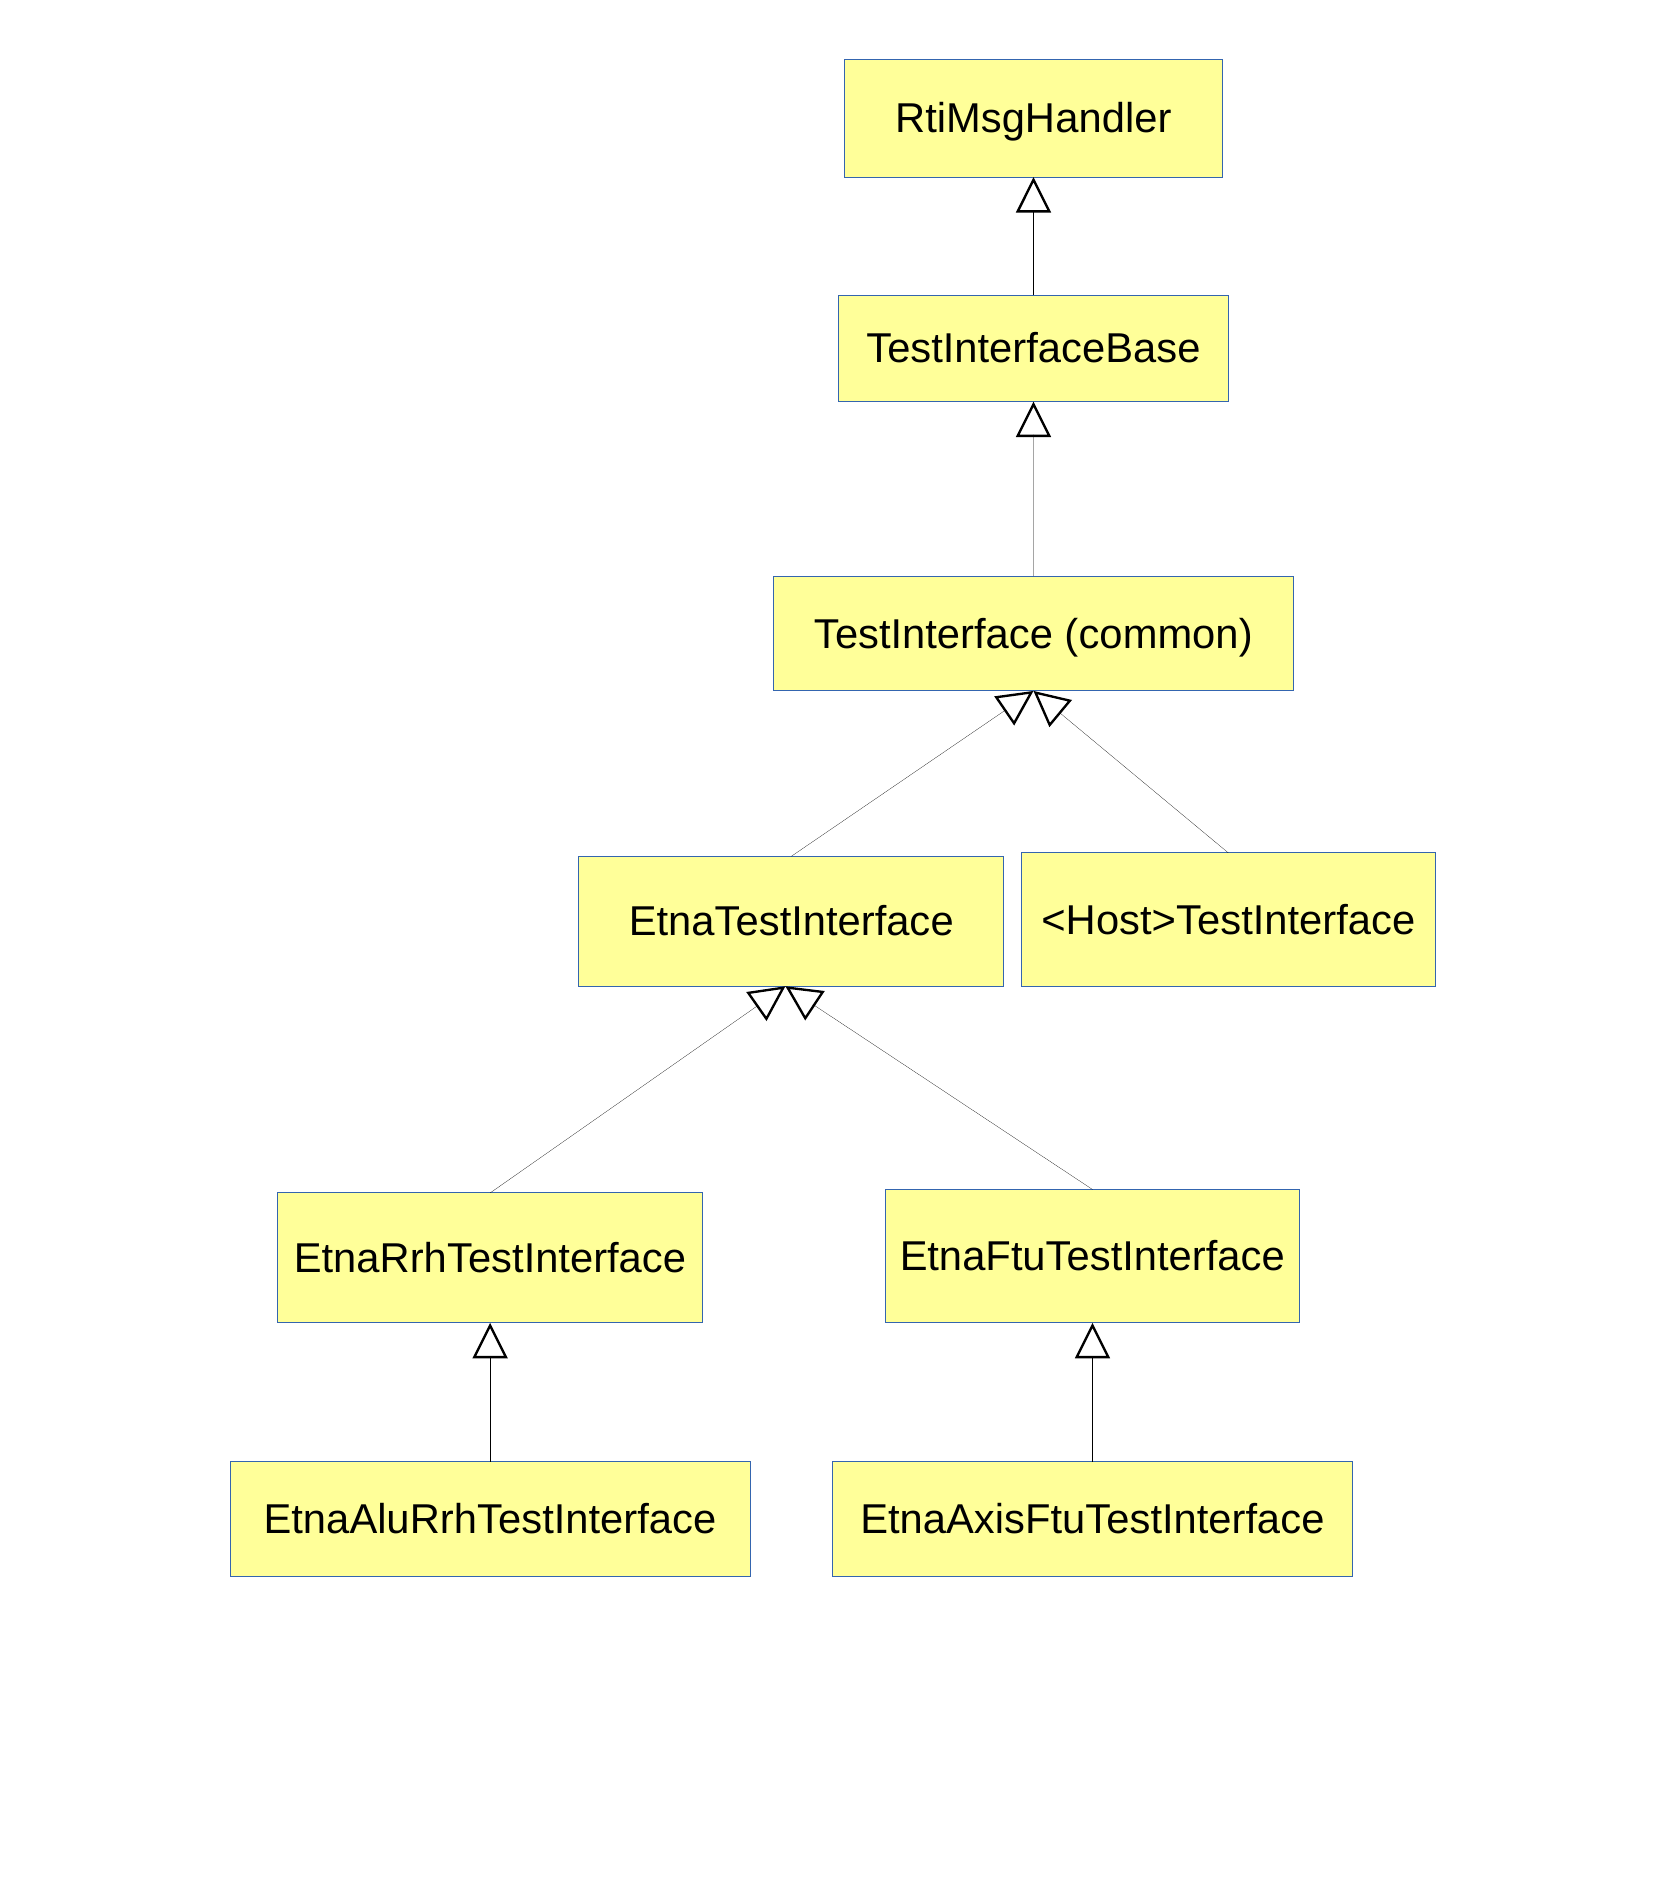

RtiMsgHandler
TestInterfaceBase
TestInterface (common)
<Host>TestInterface
EtnaTestInterface
EtnaFtuTestInterface
EtnaRrhTestInterface
EtnaAluRrhTestInterface
EtnaAxisFtuTestInterface